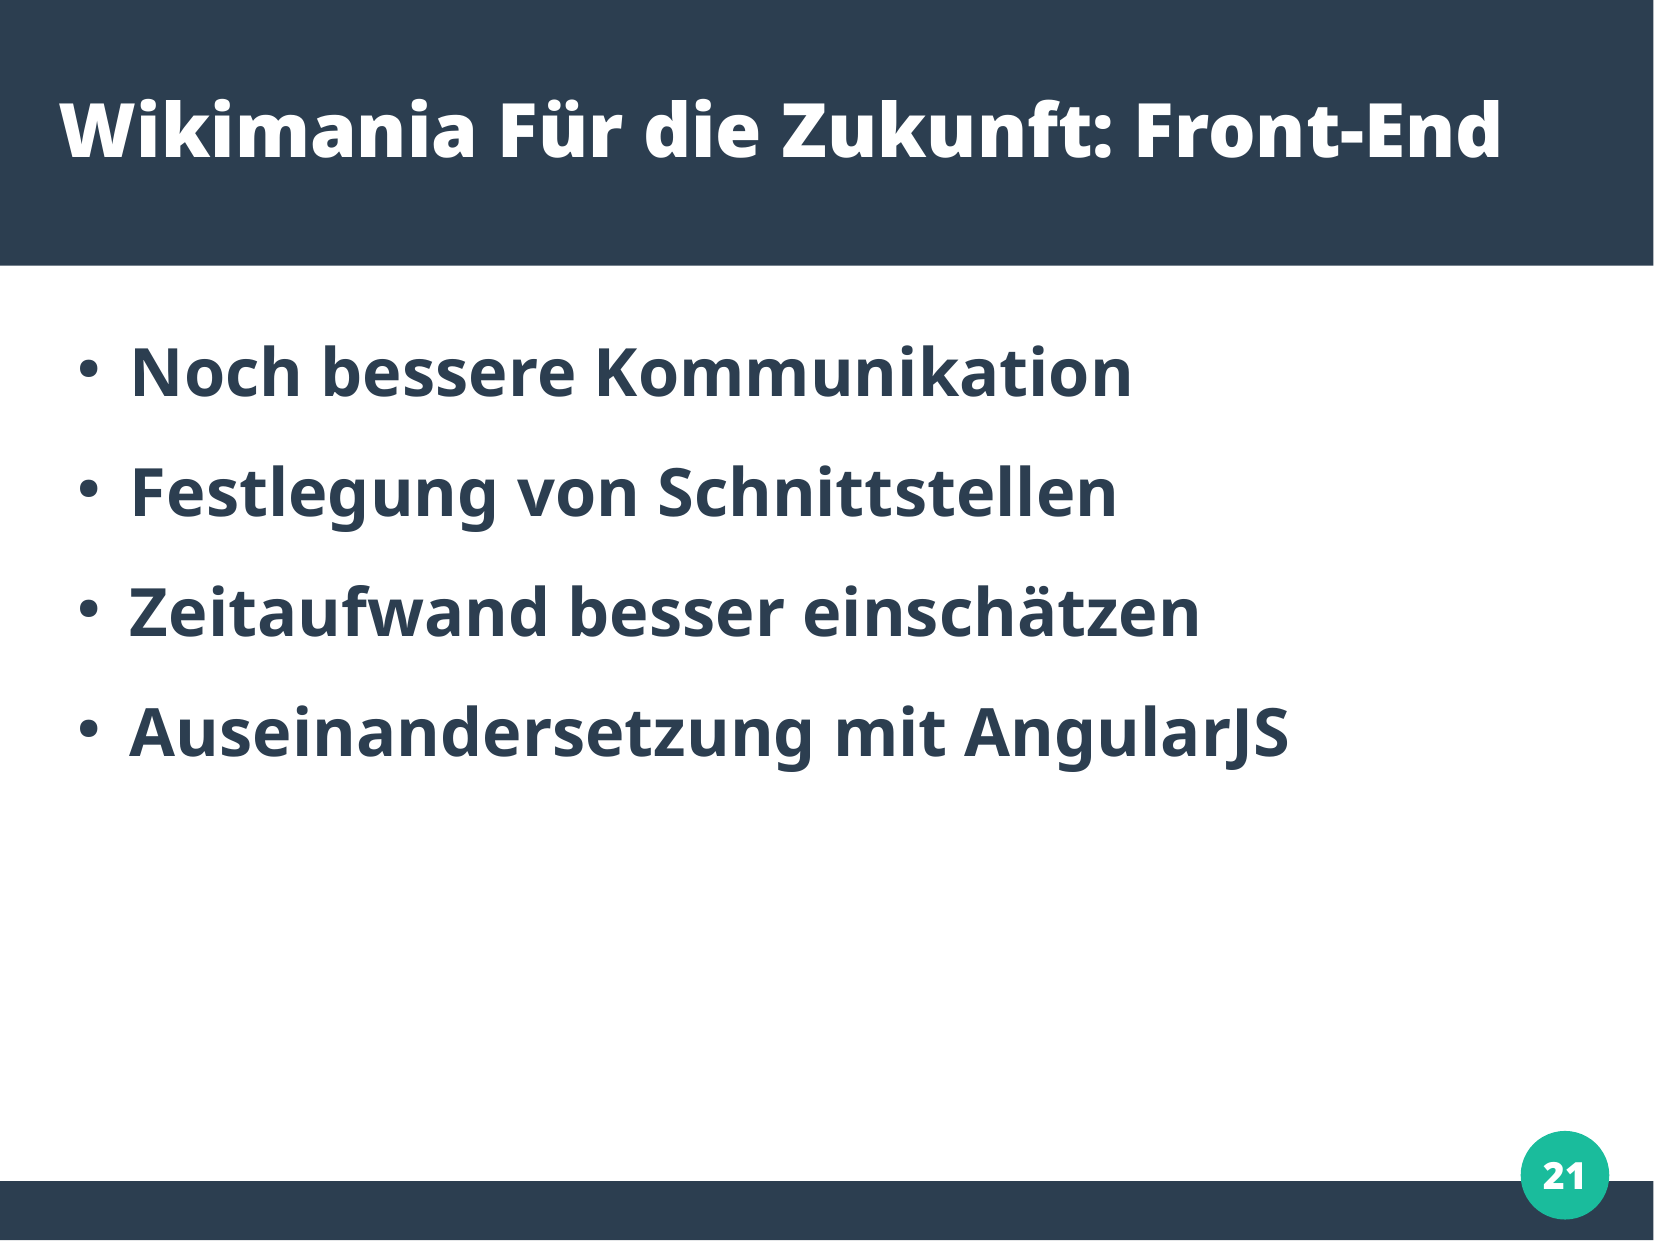

# Wikimania Für die Zukunft: Front-End
Noch bessere Kommunikation
Festlegung von Schnittstellen
Zeitaufwand besser einschätzen
Auseinandersetzung mit AngularJS
21